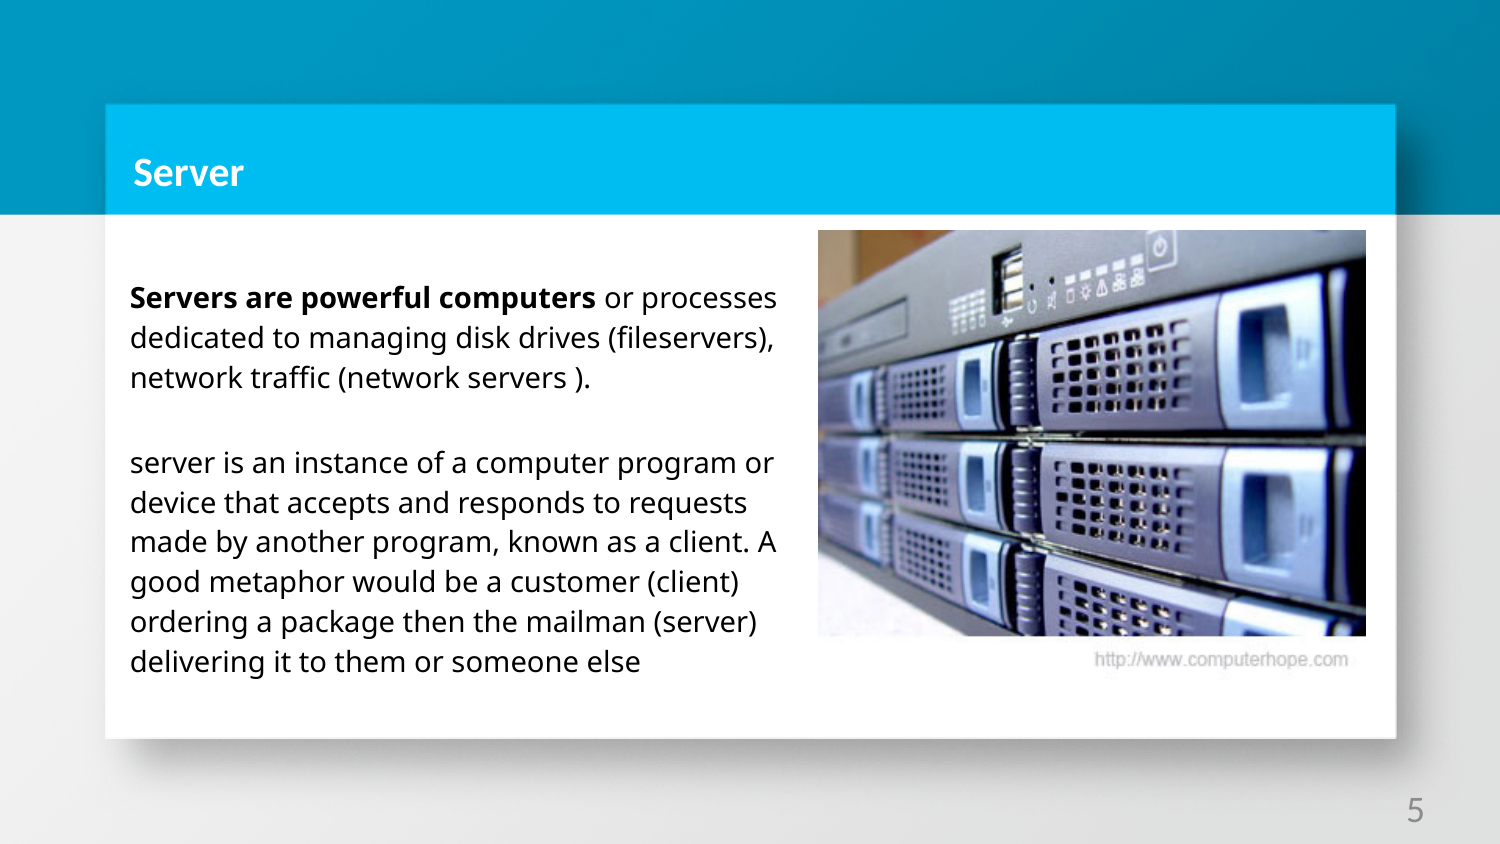

# Server
Servers are powerful computers or processes dedicated to managing disk drives (fileservers), network traffic (network servers ).
server is an instance of a computer program or device that accepts and responds to requests made by another program, known as a client. A good metaphor would be a customer (client) ordering a package then the mailman (server) delivering it to them or someone else
Naveed Rana
5